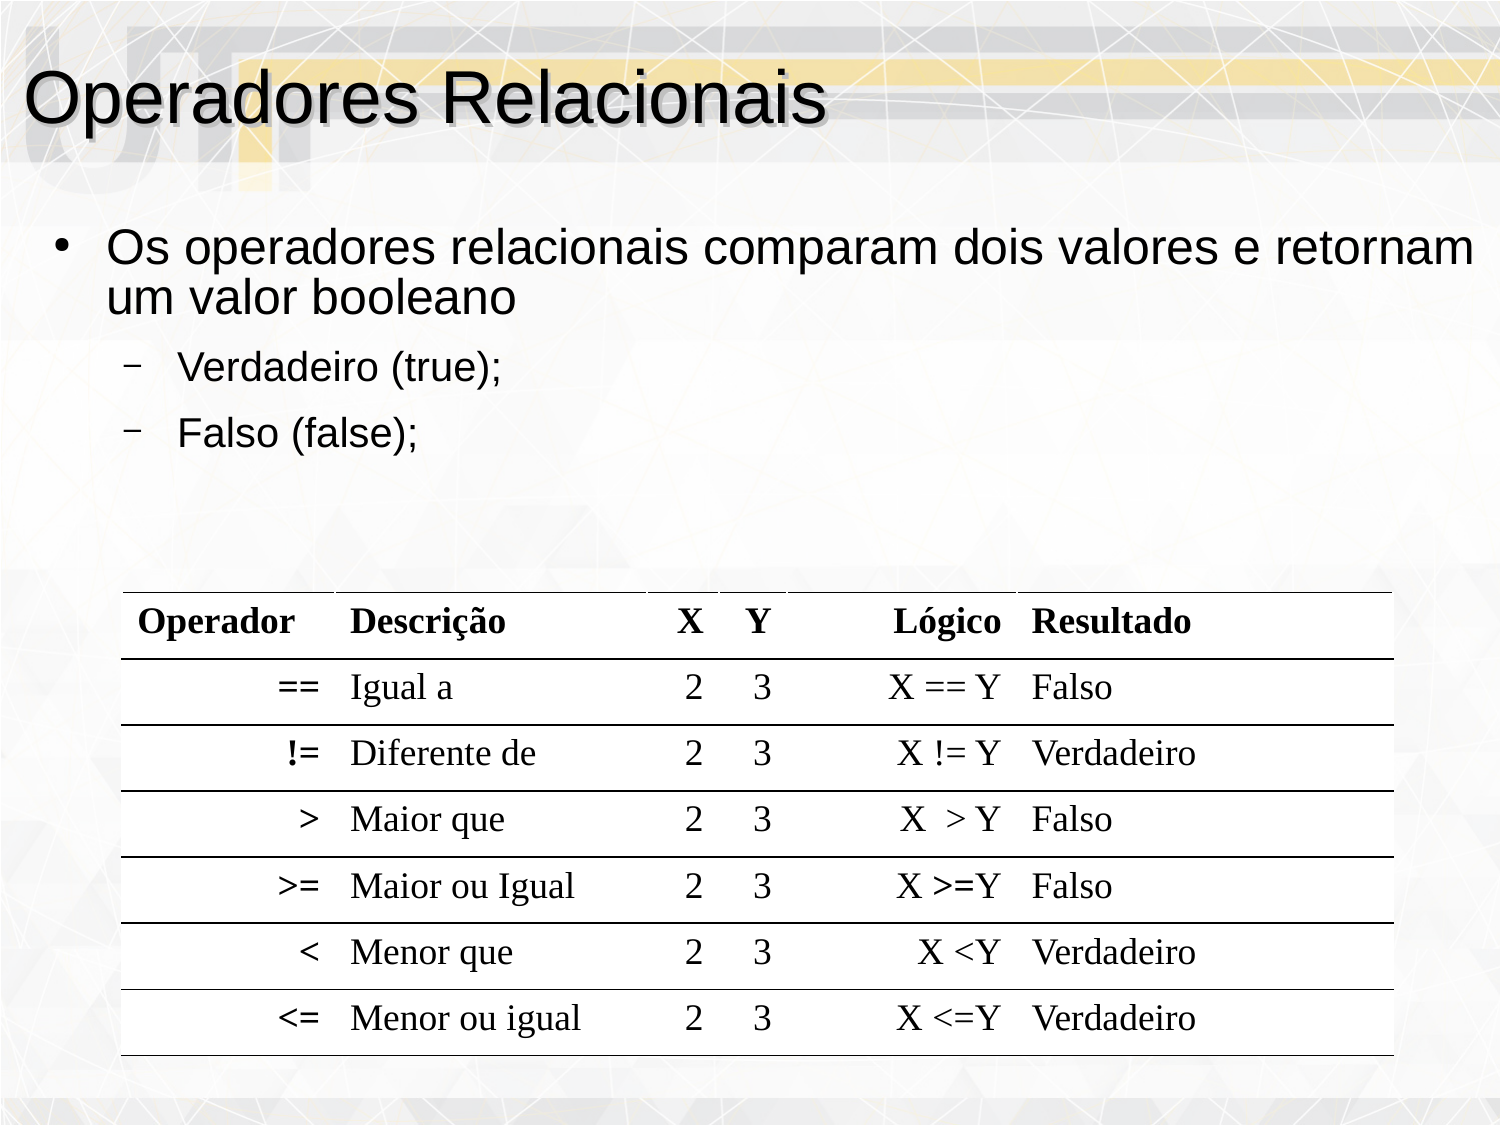

# Operadores Relacionais
Os operadores relacionais comparam dois valores e retornam um valor booleano
Verdadeiro (true);
Falso (false);
| Operador | Descrição | X | Y | Lógico | Resultado |
| --- | --- | --- | --- | --- | --- |
| == | Igual a | 2 | 3 | X == Y | Falso |
| != | Diferente de | 2 | 3 | X != Y | Verdadeiro |
| > | Maior que | 2 | 3 | X > Y | Falso |
| >= | Maior ou Igual | 2 | 3 | X >=Y | Falso |
| < | Menor que | 2 | 3 | X <Y | Verdadeiro |
| <= | Menor ou igual | 2 | 3 | X <=Y | Verdadeiro |